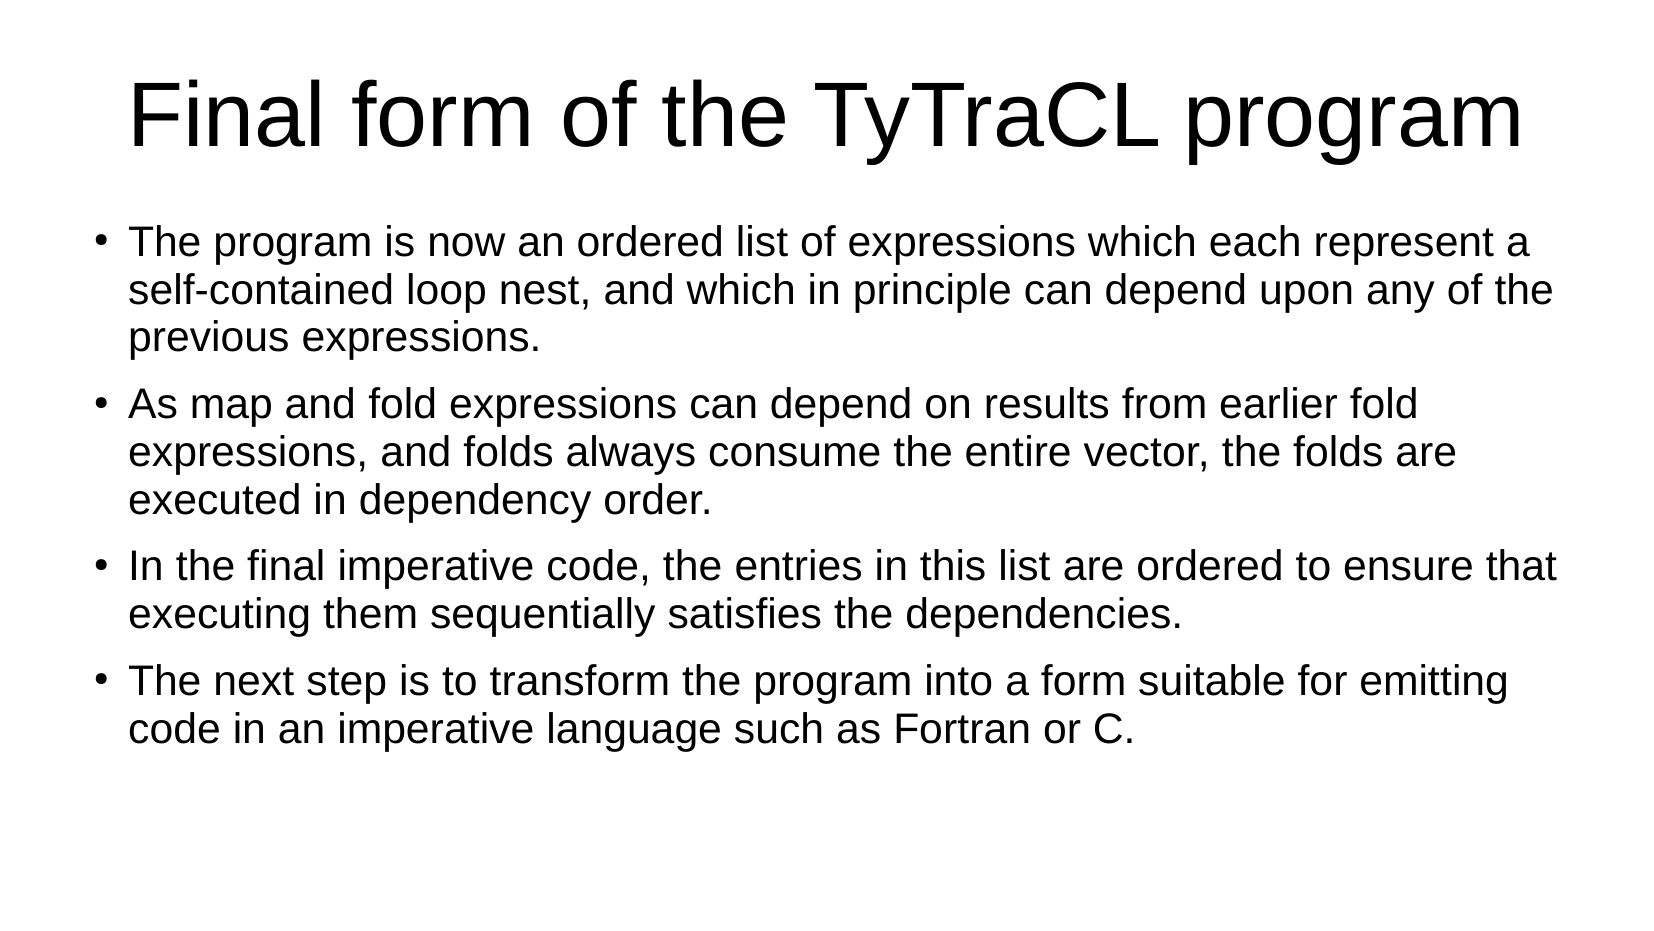

# Final form of the TyTraCL program
The program is now an ordered list of expressions which each represent a self-contained loop nest, and which in principle can depend upon any of the previous expressions.
As map and fold expressions can depend on results from earlier fold expressions, and folds always consume the entire vector, the folds are executed in dependency order.
In the final imperative code, the entries in this list are ordered to ensure that executing them sequentially satisfies the dependencies.
The next step is to transform the program into a form suitable for emitting code in an imperative language such as Fortran or C.